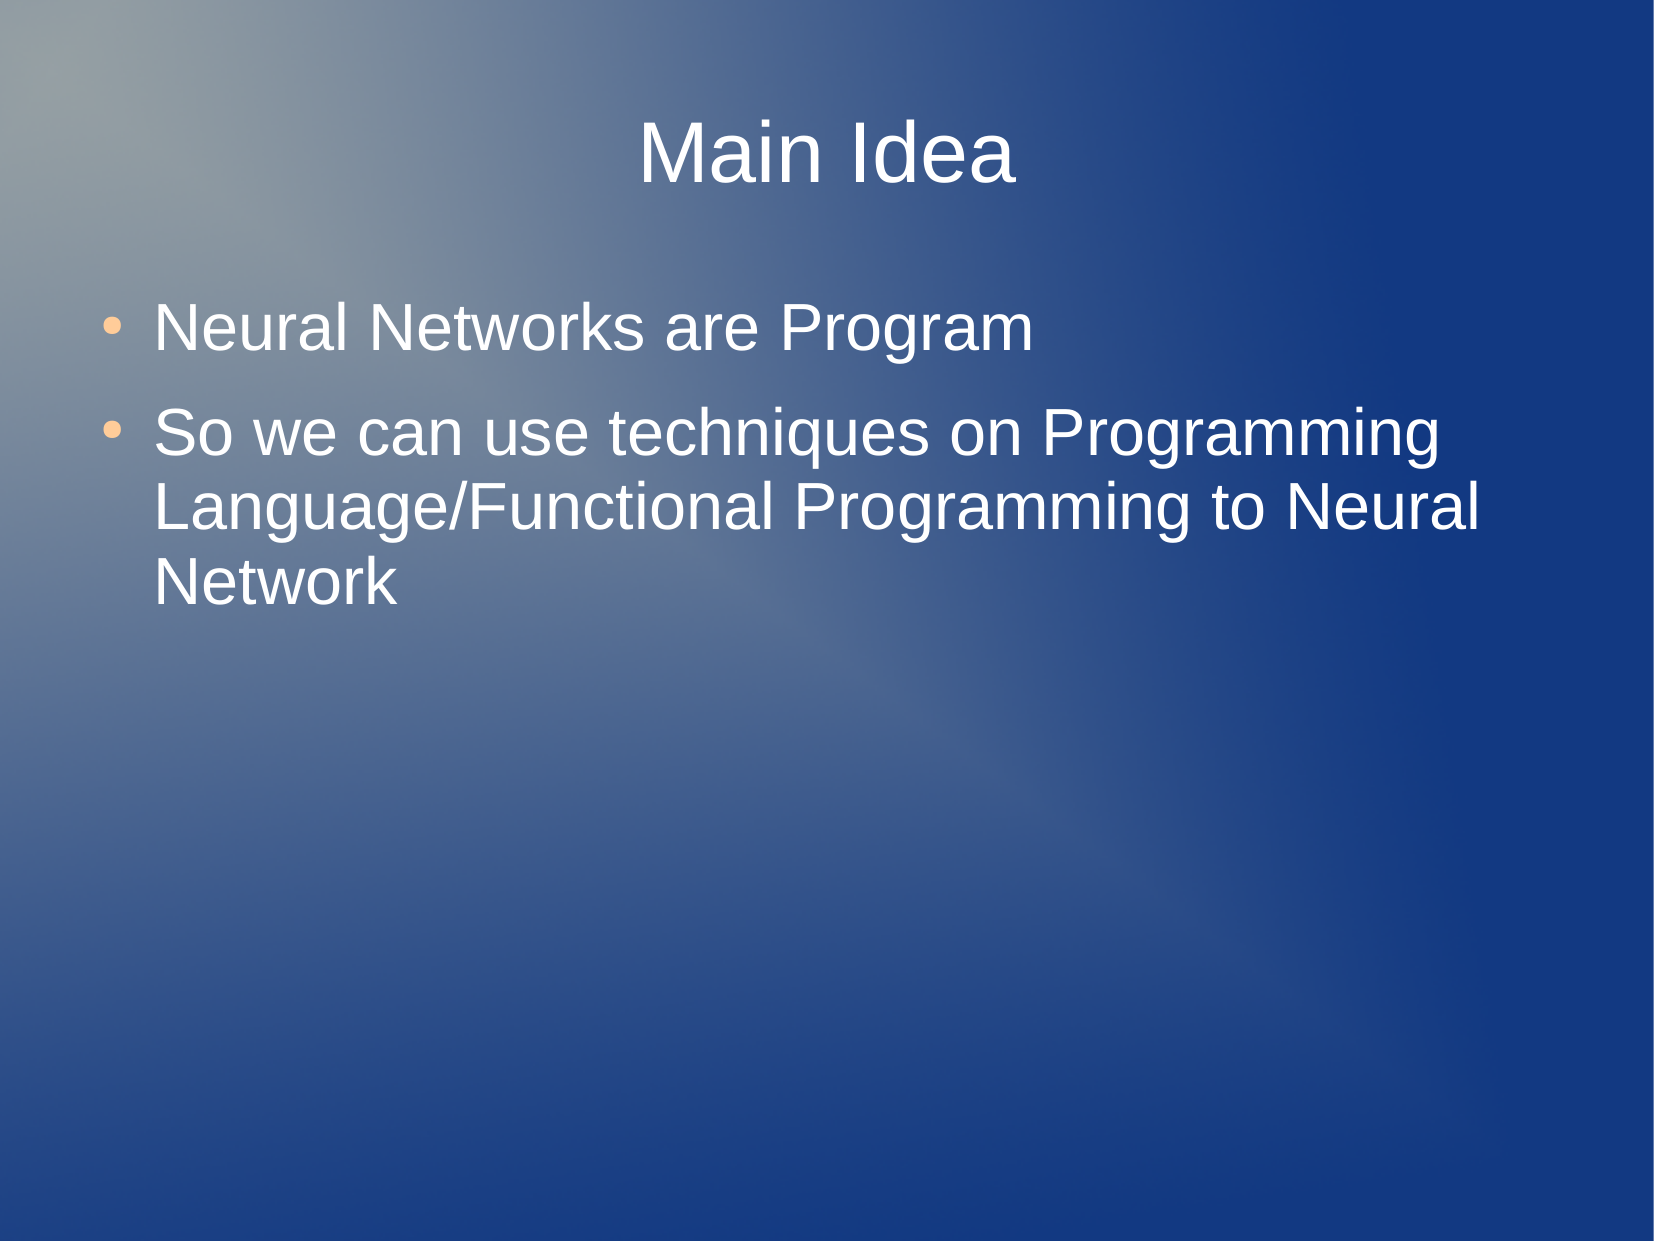

# Main Idea
Neural Networks are Program
So we can use techniques on Programming Language/Functional Programming to Neural Network